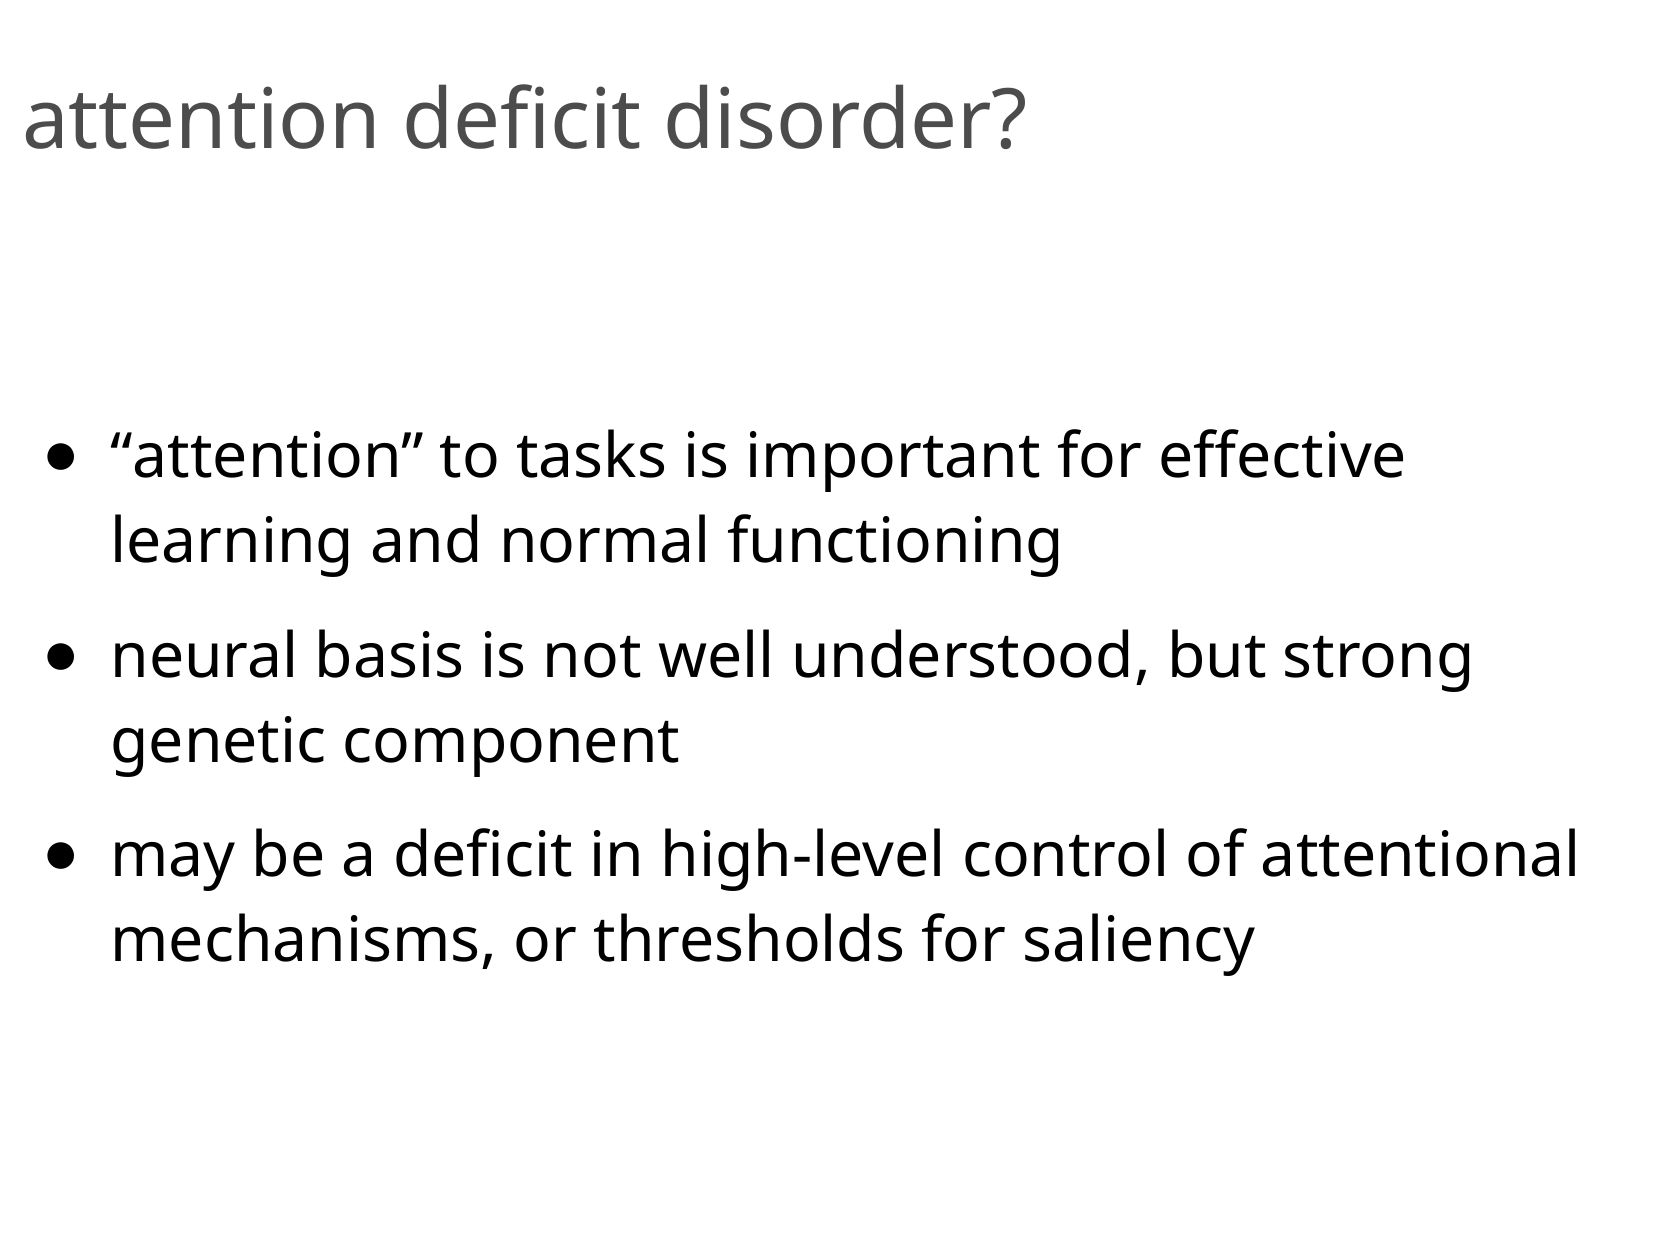

# attention deficit disorder?
“attention” to tasks is important for effective learning and normal functioning
neural basis is not well understood, but strong genetic component
may be a deficit in high-level control of attentional mechanisms, or thresholds for saliency